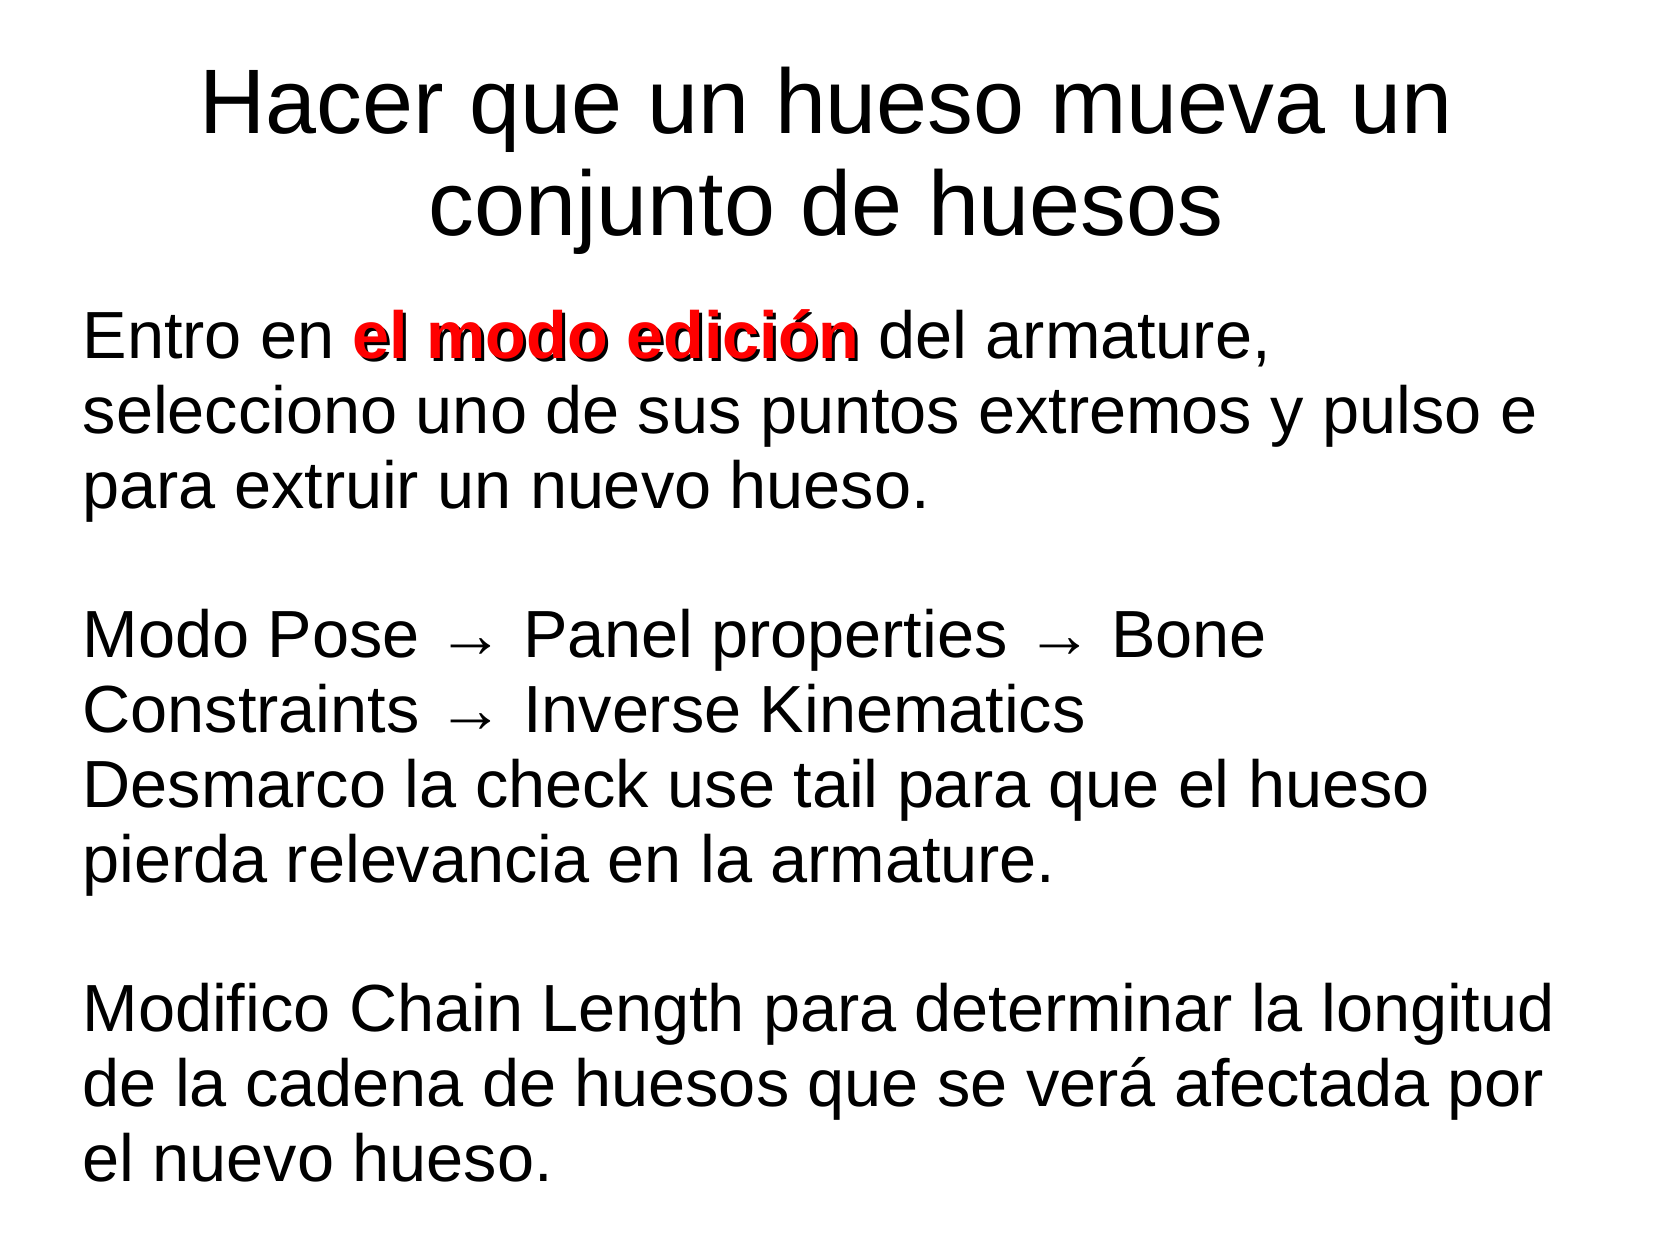

# Hacer que un hueso mueva un conjunto de huesos
Entro en el modo edición del armature, selecciono uno de sus puntos extremos y pulso e para extruir un nuevo hueso.
Modo Pose → Panel properties → Bone Constraints → Inverse Kinematics
Desmarco la check use tail para que el hueso pierda relevancia en la armature.
Modifico Chain Length para determinar la longitud de la cadena de huesos que se verá afectada por el nuevo hueso.